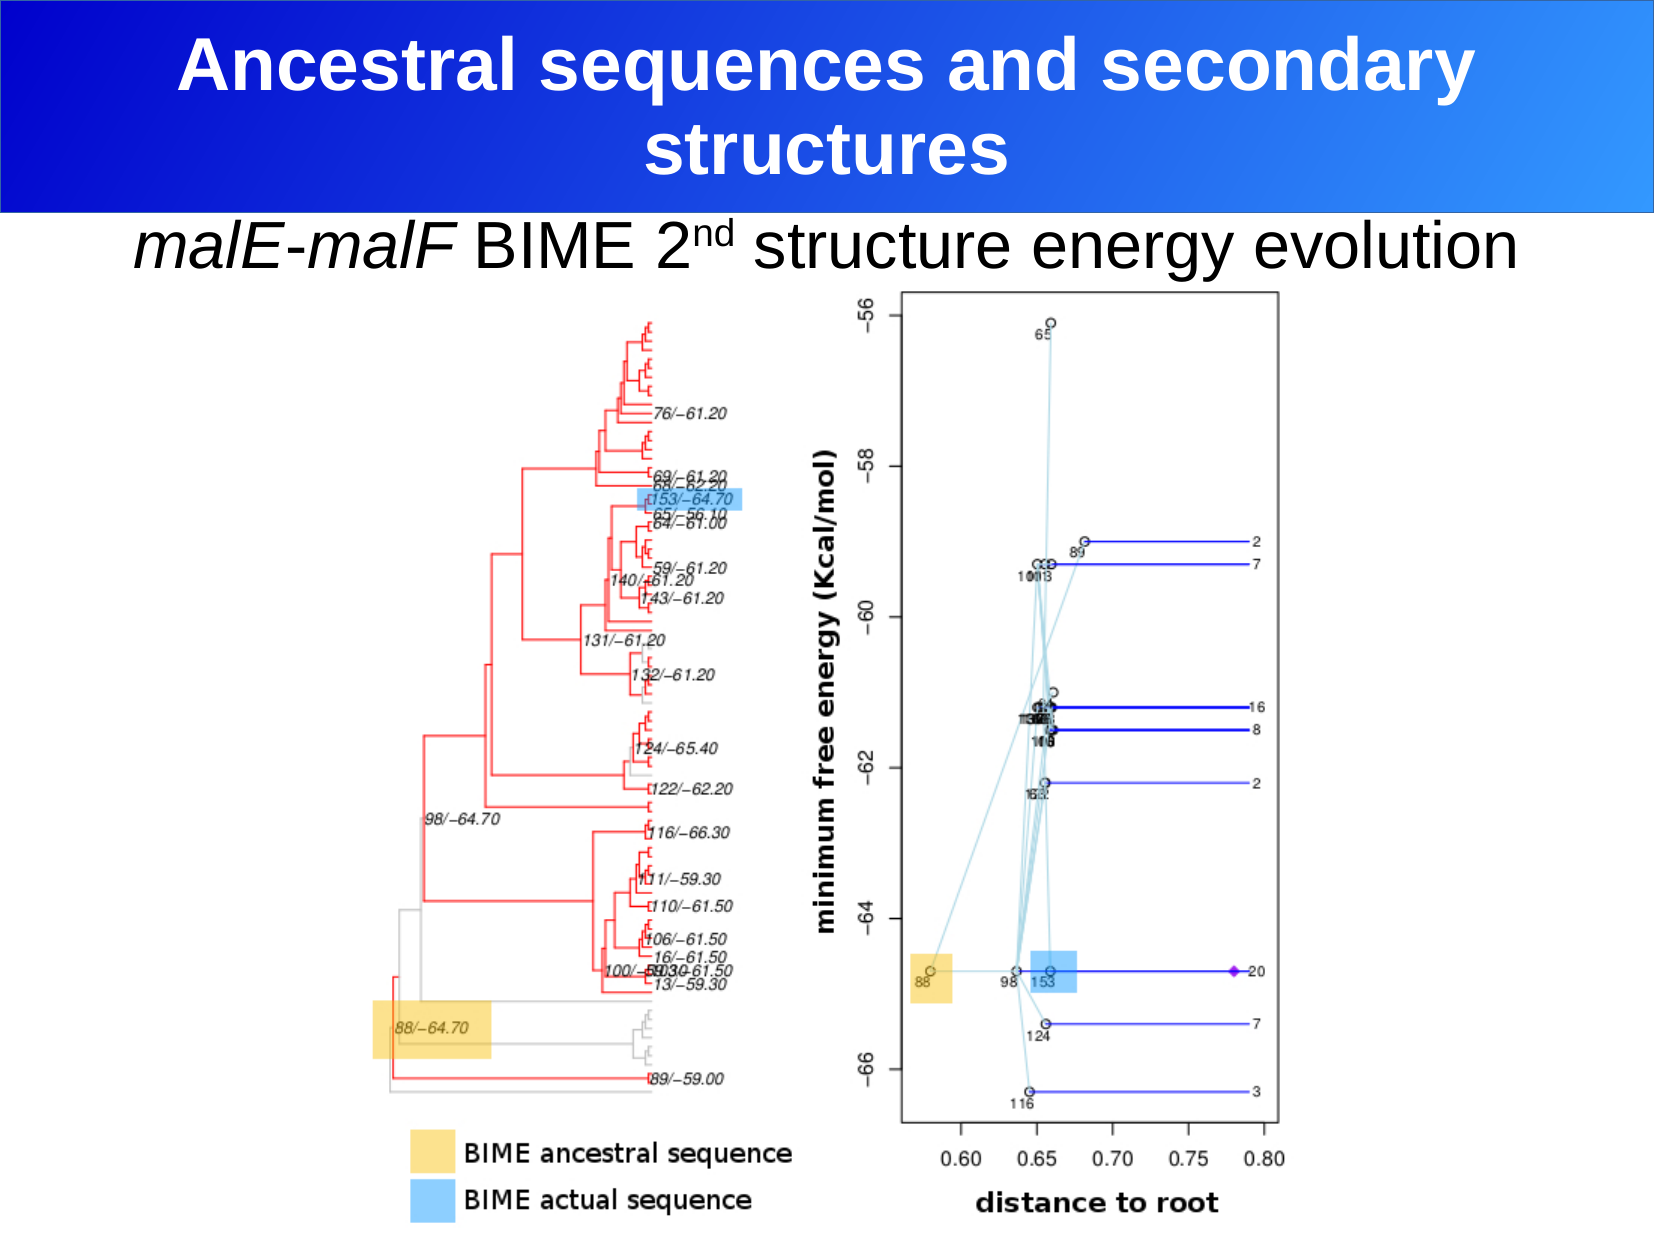

# Ancestral sequences and secondary structures
malE-malF BIME 2nd structure energy evolution